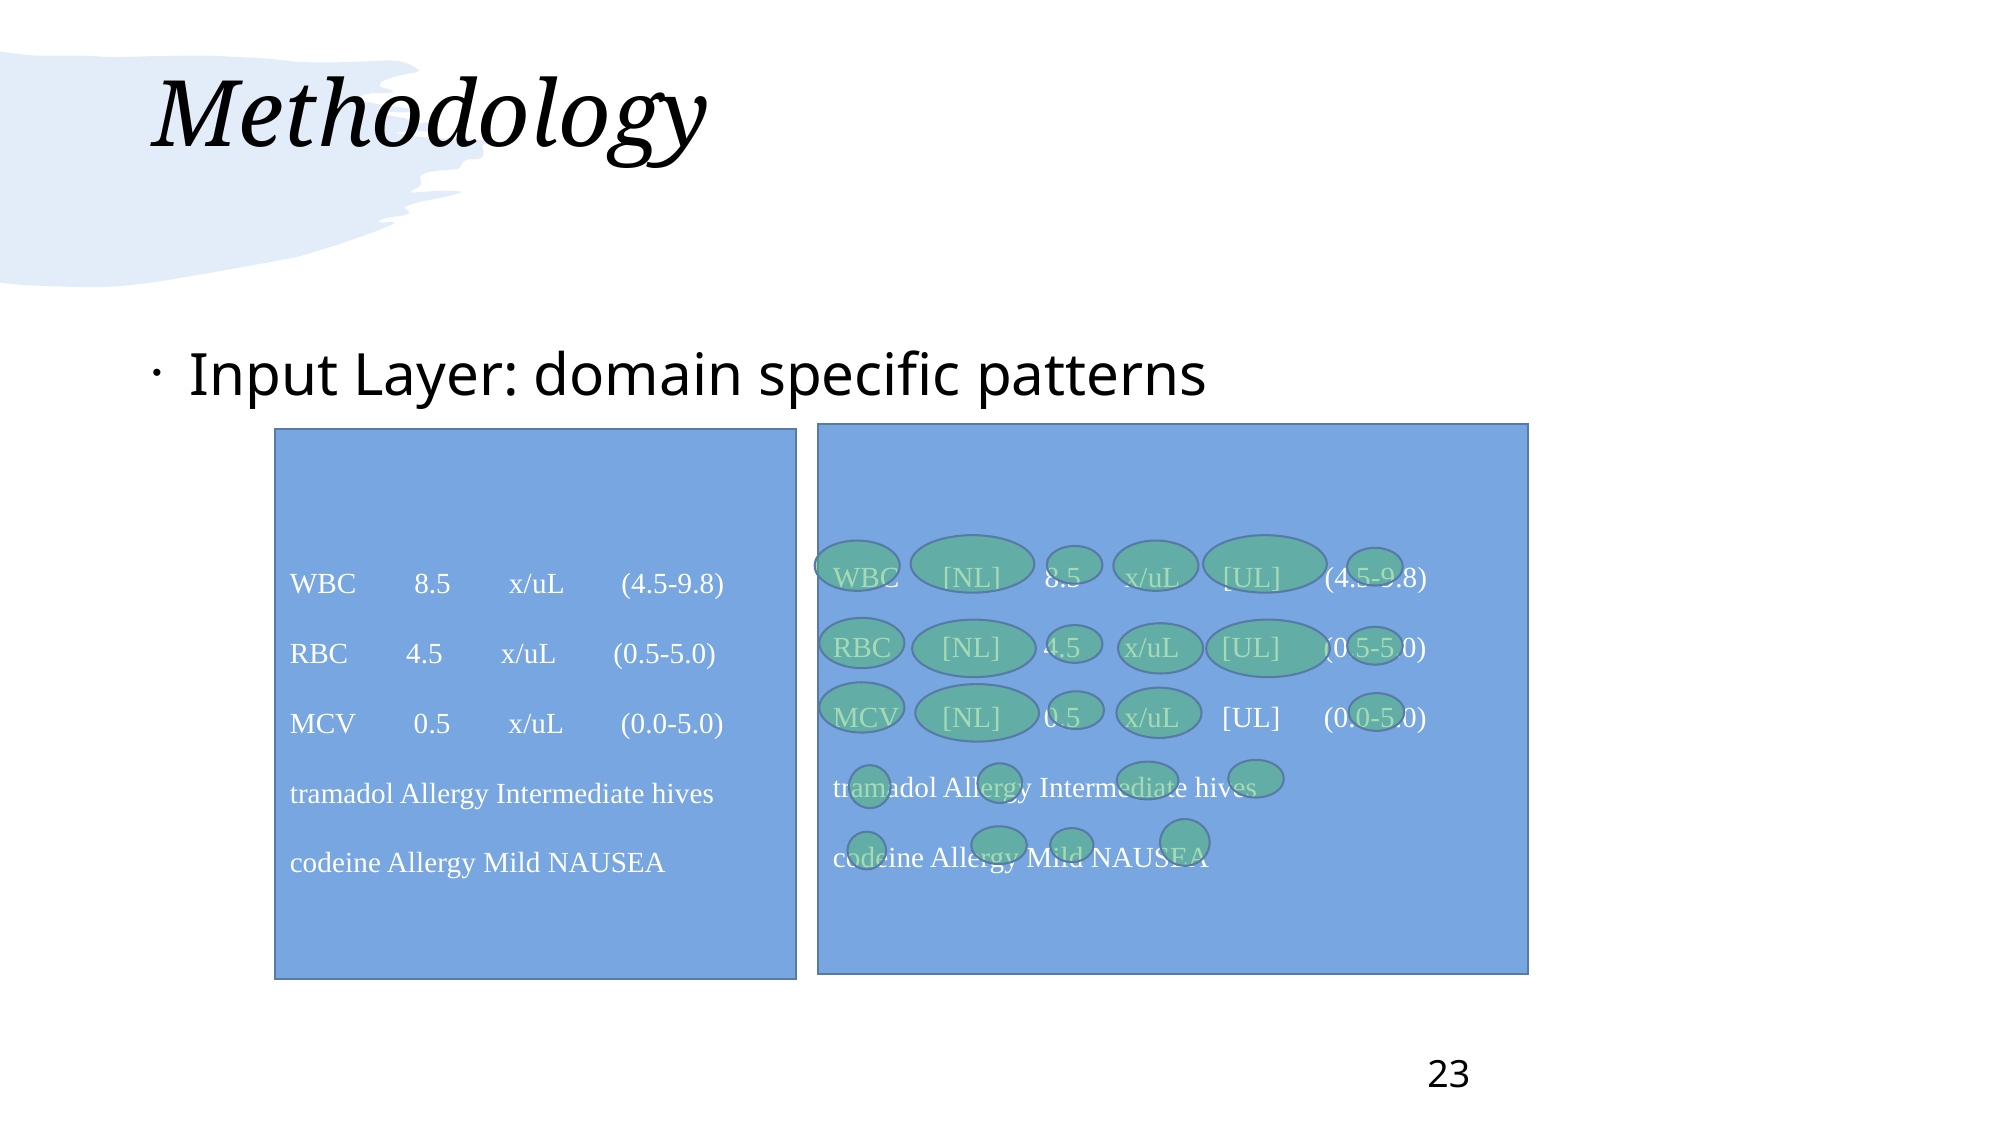

# Methodology
Input Layer: domain specific patterns
WBC [NL] 8.5 x/uL [UL] (4.5-9.8)
RBC [NL] 4.5 x/uL [UL] (0.5-5.0)
MCV [NL] 0.5 x/uL [UL] (0.0-5.0)
tramadol Allergy Intermediate hives
codeine Allergy Mild NAUSEA
WBC 8.5 x/uL (4.5-9.8)
RBC 4.5 x/uL (0.5-5.0)
MCV 0.5 x/uL (0.0-5.0)
tramadol Allergy Intermediate hives
codeine Allergy Mild NAUSEA